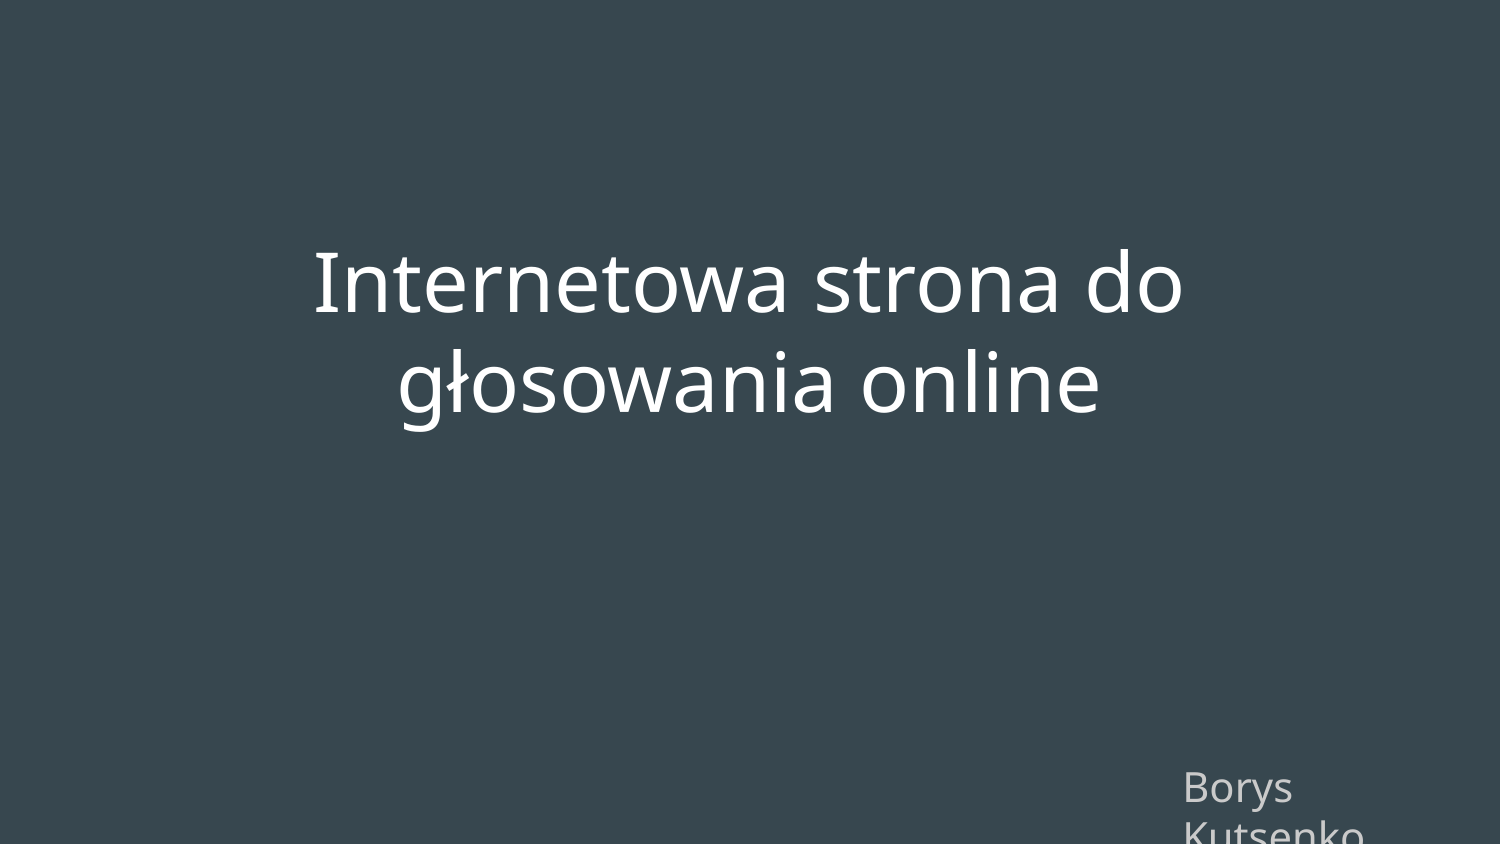

# Internetowa strona do głosowania online
Borys Kutsenko